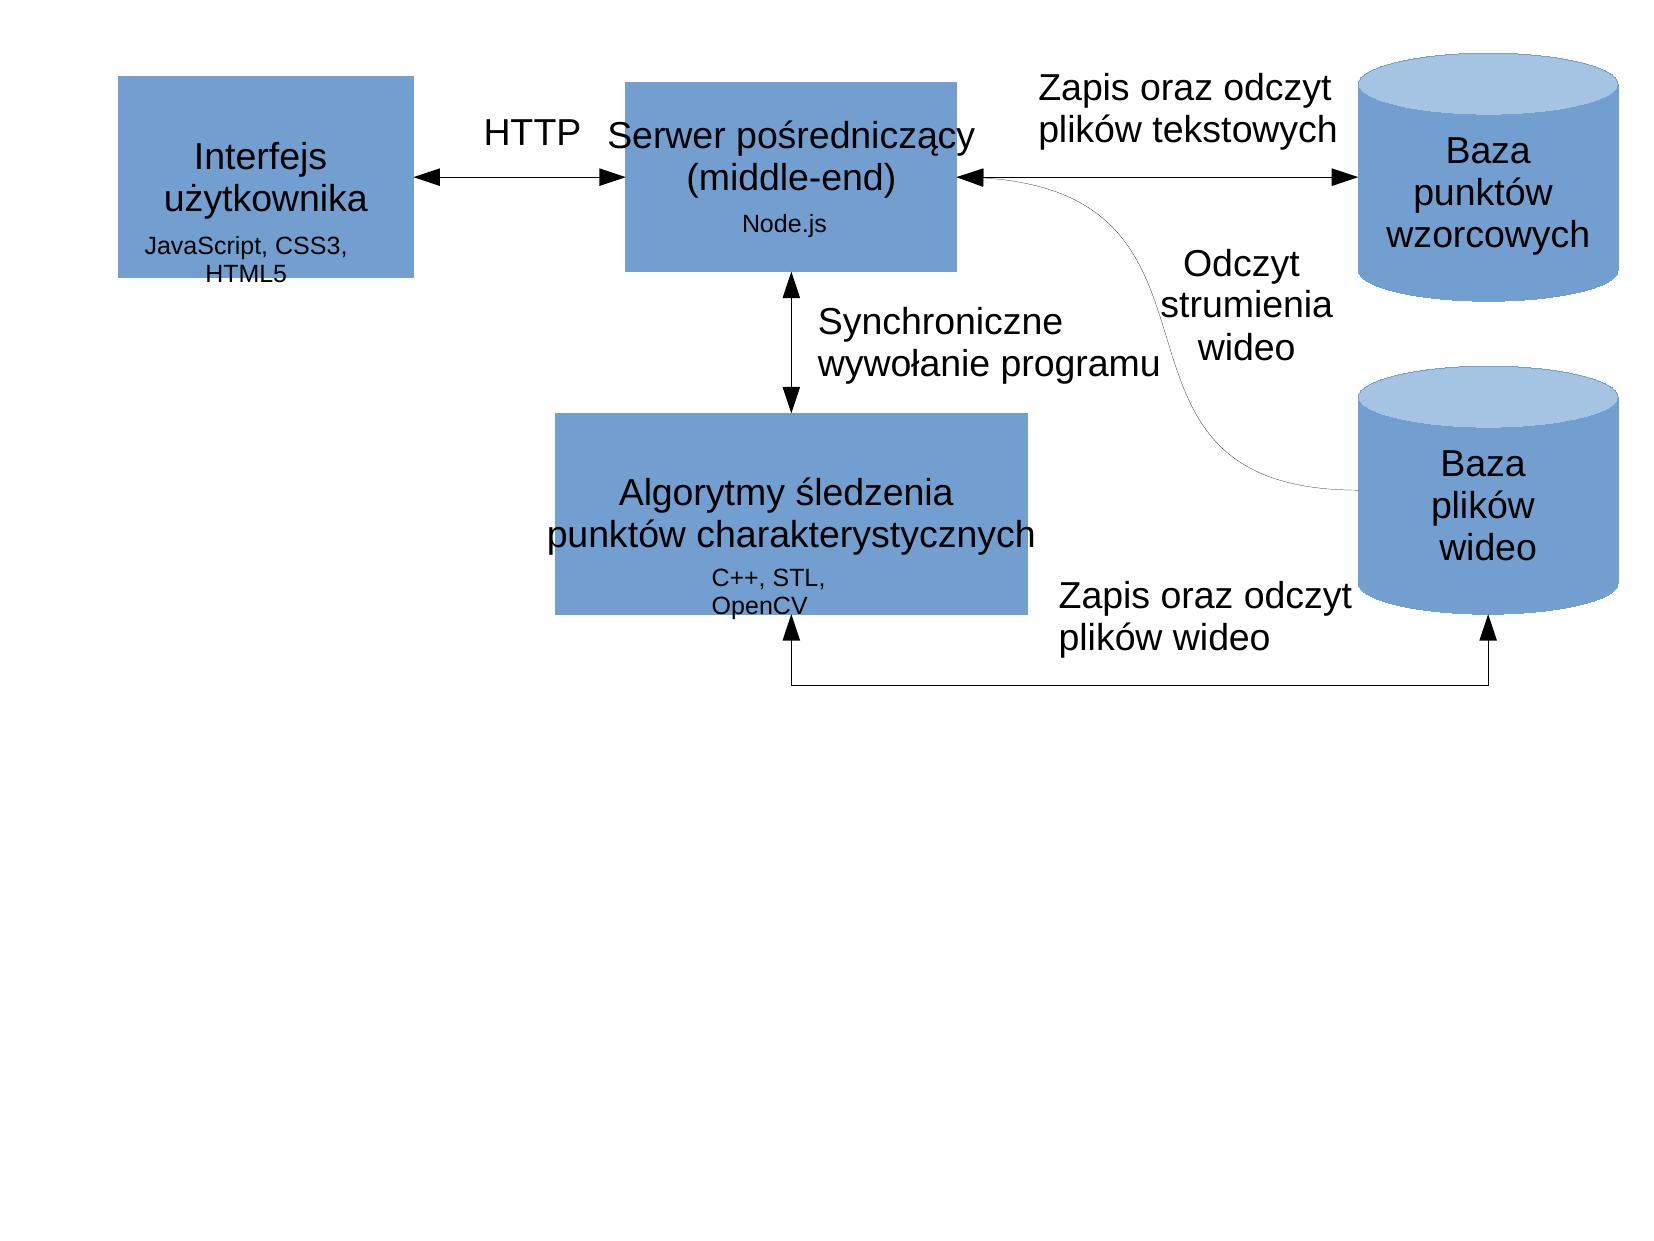

Baza
punktów
wzorcowych
Zapis oraz odczyt
plików tekstowych
Interfejs
użytkownika
Serwer pośredniczący
(middle-end)
HTTP
Node.js
JavaScript, CSS3, HTML5
Odczyt
strumienia
wideo
Synchroniczne wywołanie programu
Baza
plików
wideo
Algorytmy śledzenia
punktów charakterystycznych
C++, STL, OpenCV
Zapis oraz odczyt
plików wideo